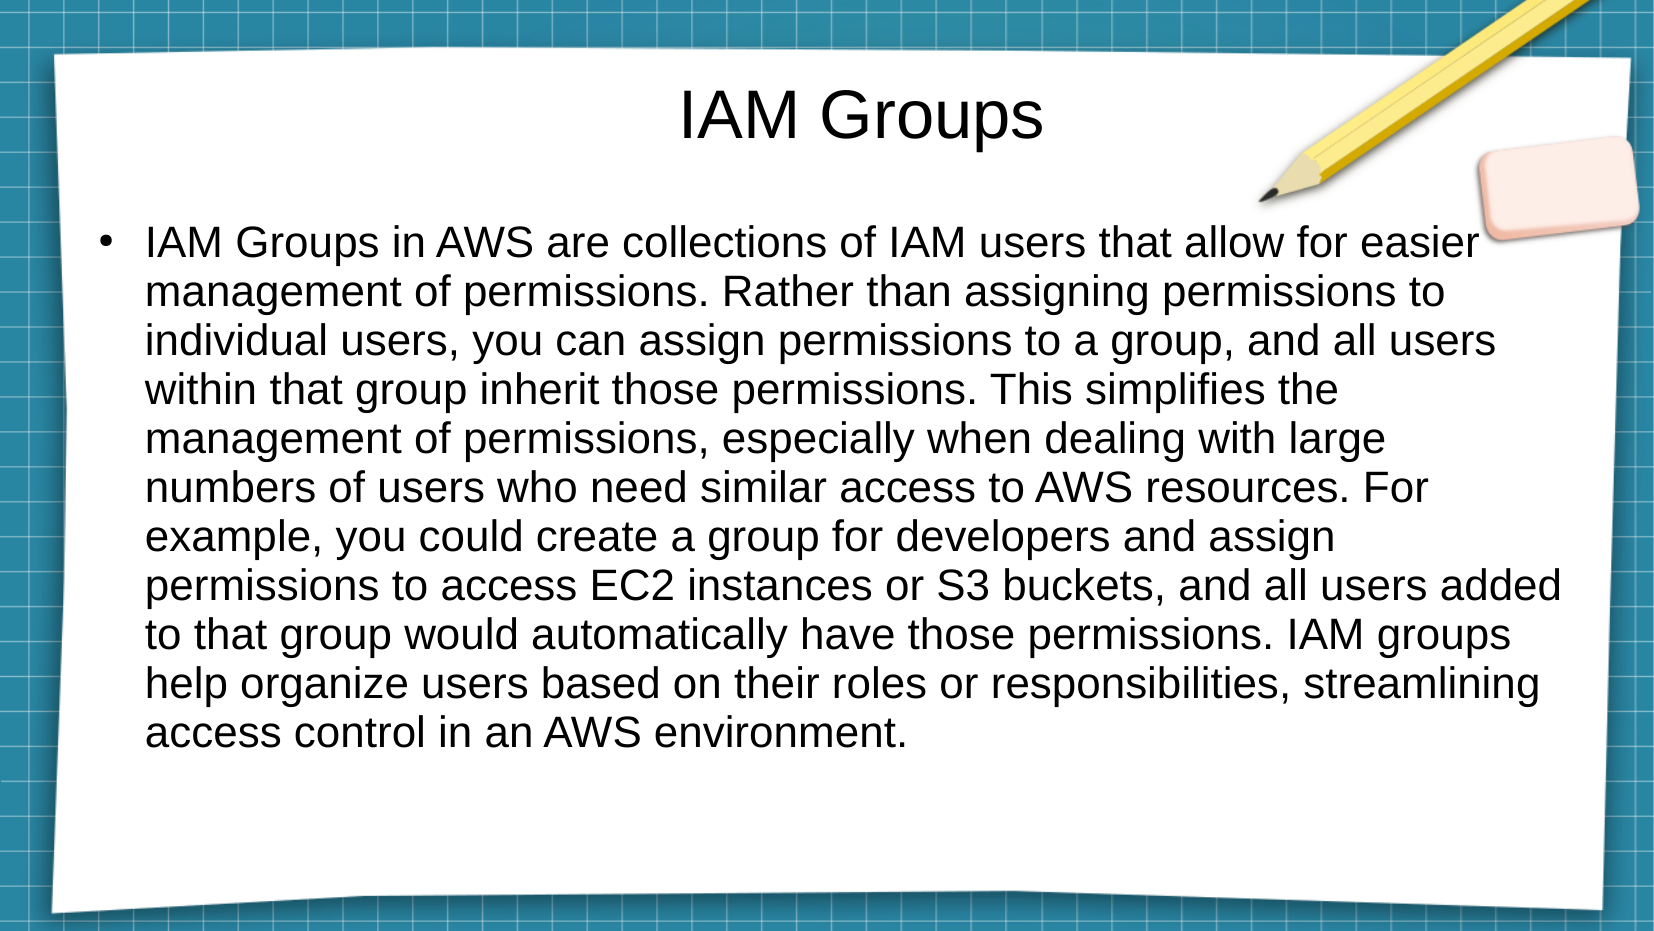

# IAM Groups
IAM Groups in AWS are collections of IAM users that allow for easier management of permissions. Rather than assigning permissions to individual users, you can assign permissions to a group, and all users within that group inherit those permissions. This simplifies the management of permissions, especially when dealing with large numbers of users who need similar access to AWS resources. For example, you could create a group for developers and assign permissions to access EC2 instances or S3 buckets, and all users added to that group would automatically have those permissions. IAM groups help organize users based on their roles or responsibilities, streamlining access control in an AWS environment.